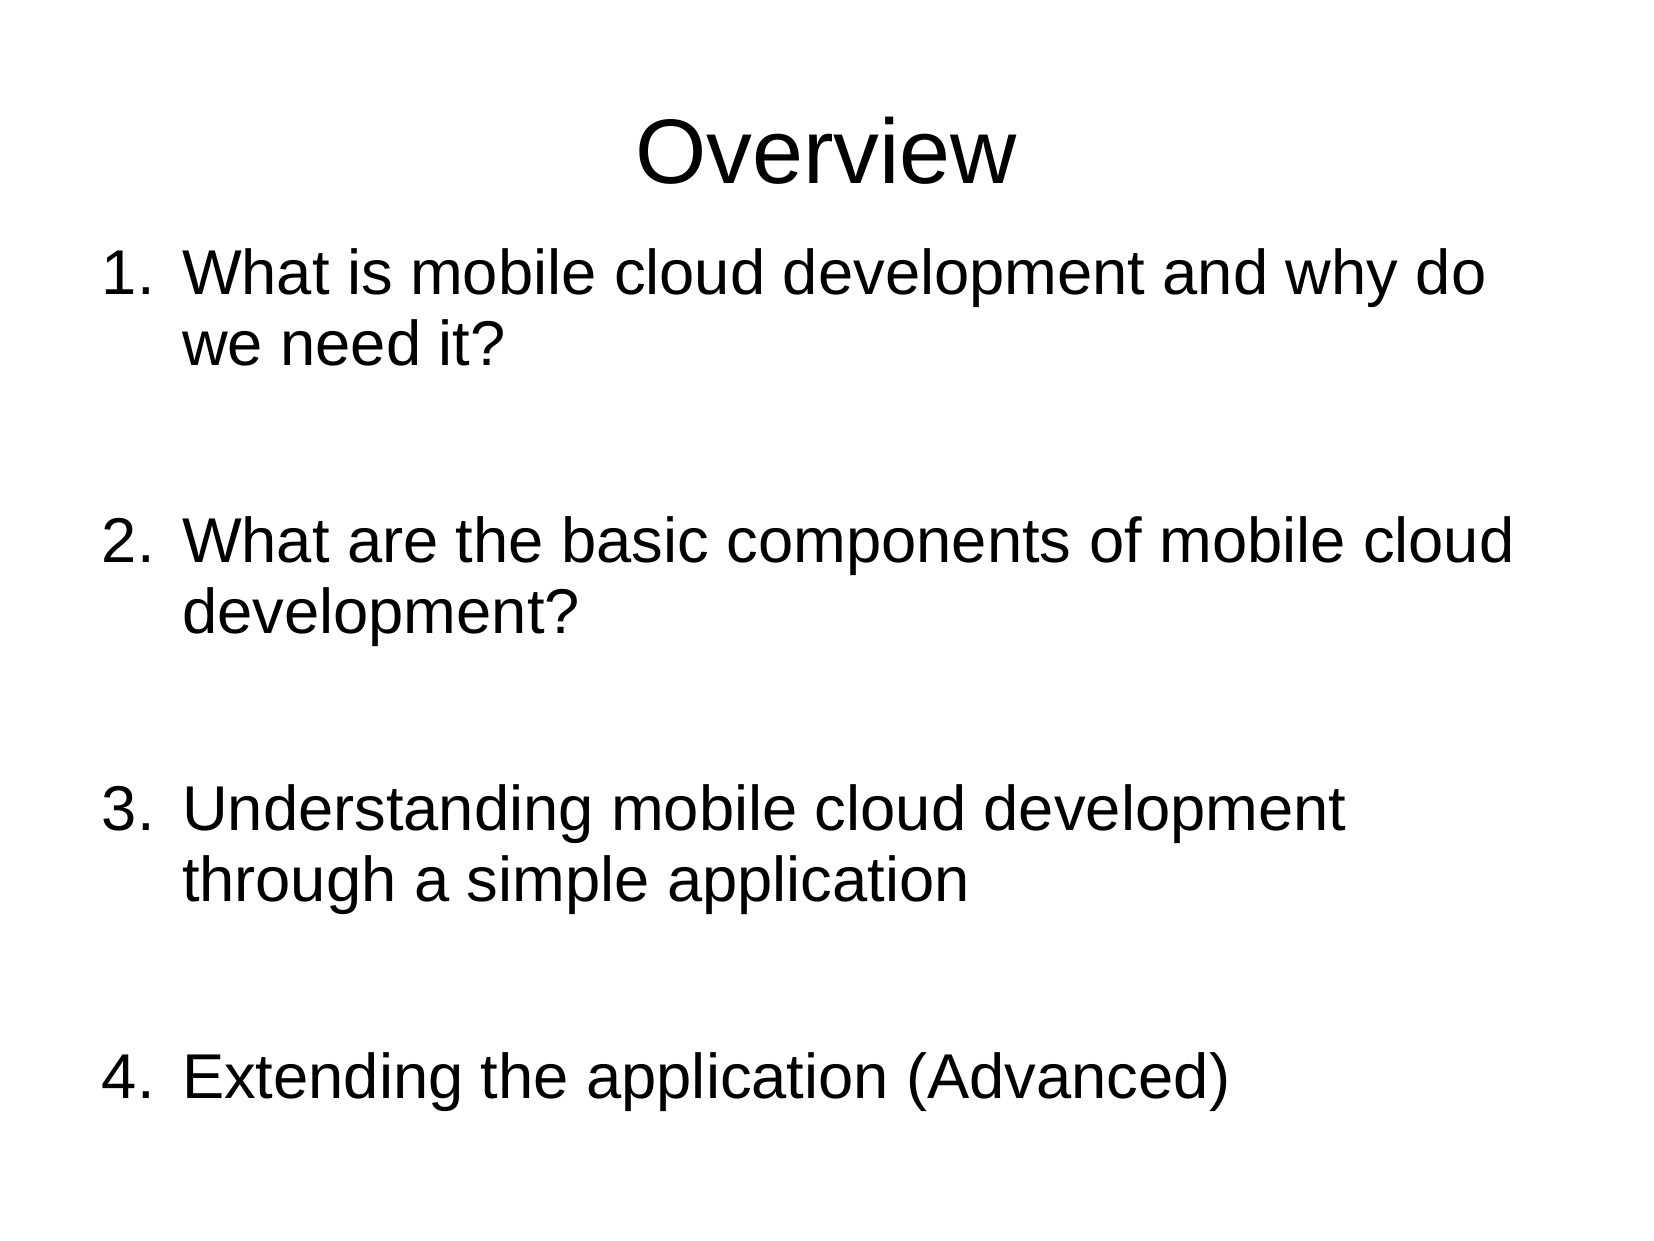

# Overview
What is mobile cloud development and why do we need it?
What are the basic components of mobile cloud development?
Understanding mobile cloud development through a simple application
Extending the application (Advanced)